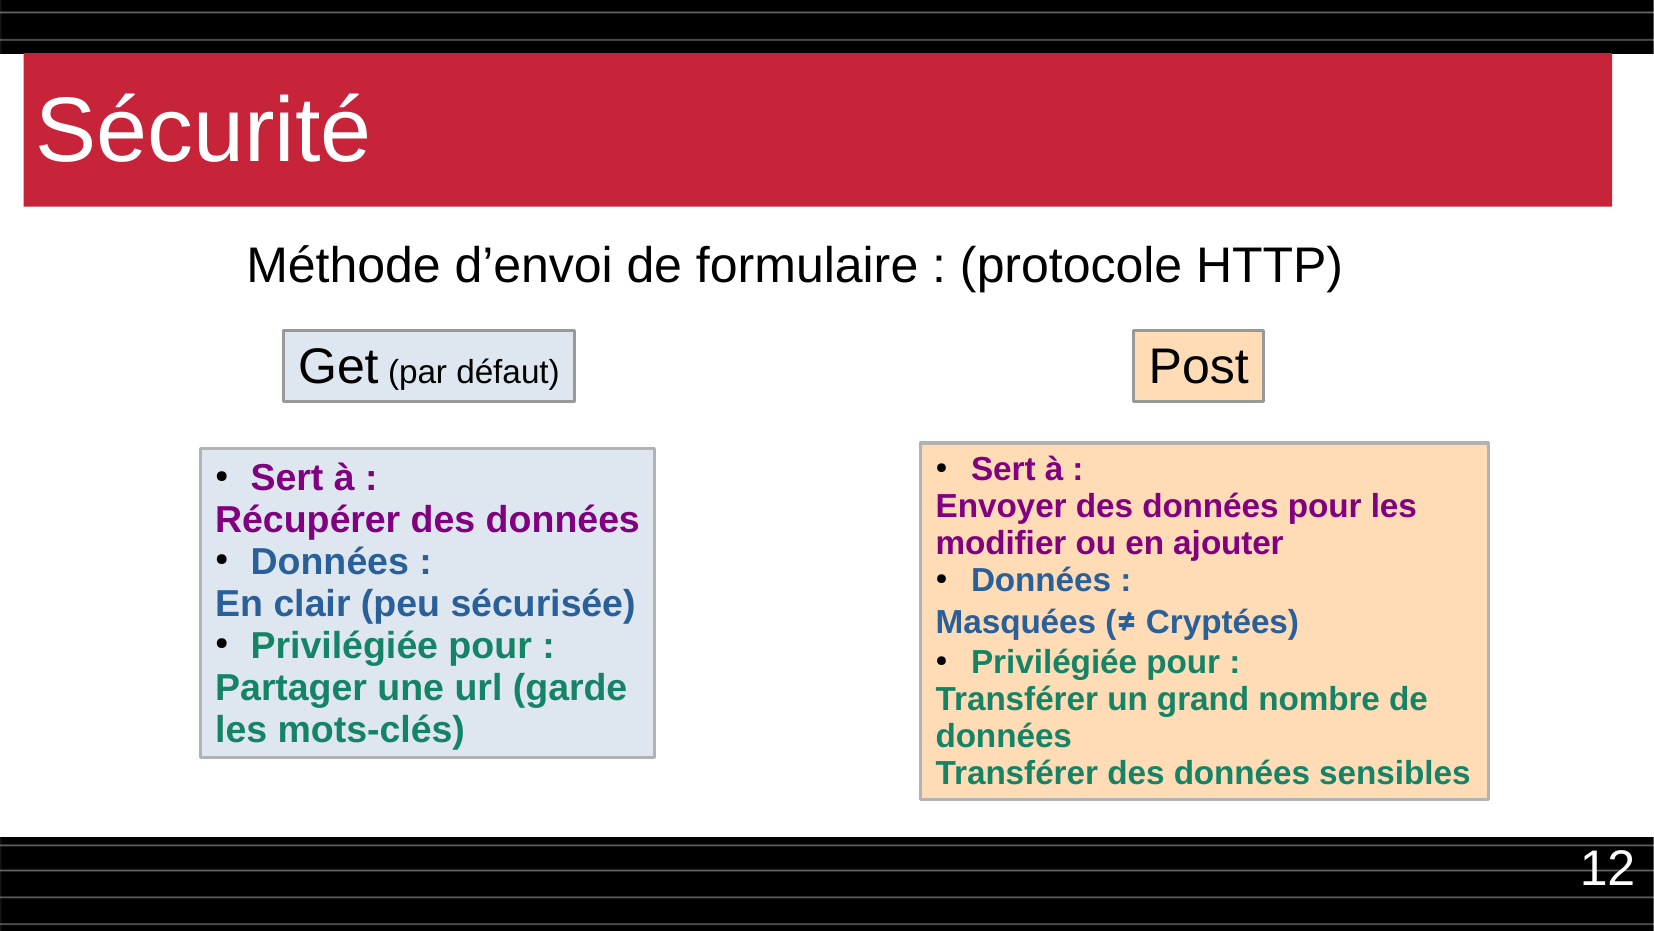

# Sécurité
Méthode d’envoi de formulaire : (protocole HTTP)
fonction.php
Get (par défaut)
Post
Sert à :
Envoyer des données pour les modifier ou en ajouter
Données :
Masquées (≠ Cryptées)
Privilégiée pour :
Transférer un grand nombre de données
Transférer des données sensibles
Sert à :
Récupérer des données
Données :
En clair (peu sécurisée)
Privilégiée pour :
Partager une url (garde
les mots-clés)
12